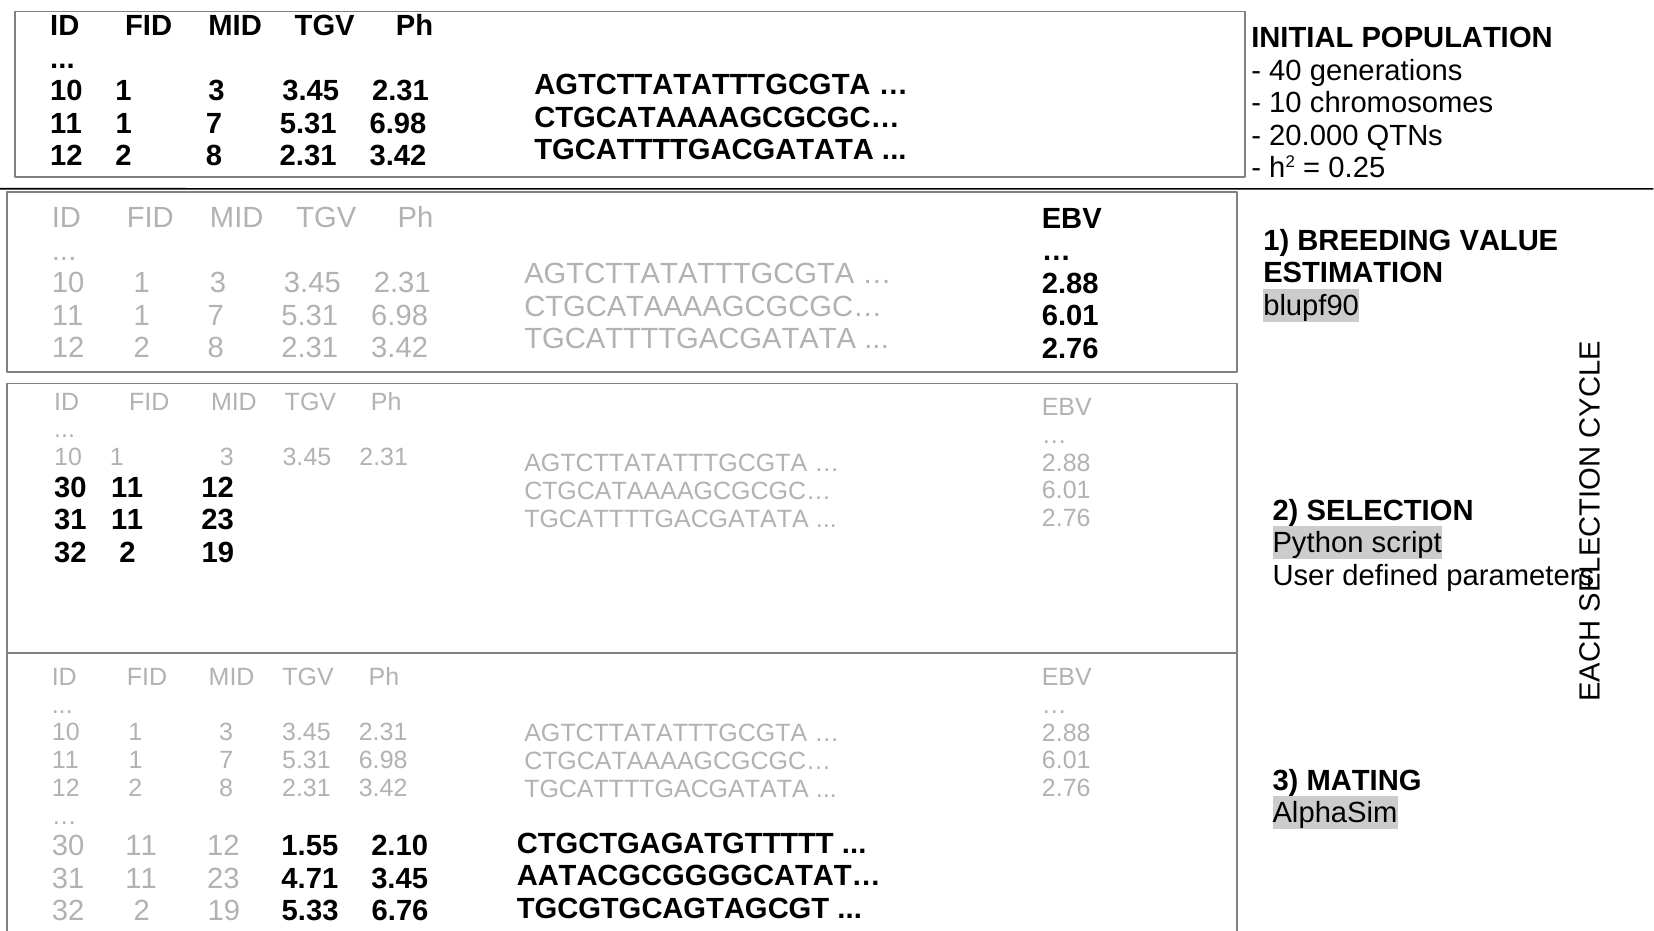

ID	FID	 MID TGV Ph
...
10 1	 3 3.45 2.31
11 1 7 5.31 6.98
12 2 8 2.31 3.42
 INITIAL POPULATION
 - 40 generations
 - 10 chromosomes
 - 20.000 QTNs
 - h2 = 0.25
AGTCTTATATTTGCGTA …
CTGCATAAAAGCGCGC…
TGCATTTTGACGATATA ...
ID	FID	 MID TGV Ph
...
10 1	 3 3.45 2.31
11 1 7 5.31 6.98
12 2 8 2.31 3.42
EBV
…
2.88
6.01
2.76
1) BREEDING VALUE ESTIMATION
blupf90
AGTCTTATATTTGCGTA …
CTGCATAAAAGCGCGC…
TGCATTTTGACGATATA ...
EACH SELECTION CYCLE
ID	FID	 MID TGV Ph
...
10 1	 3 3.45 2.31
30 11 12
31 11 23
32 2 19
EBV
…
2.88
6.01
2.76
AGTCTTATATTTGCGTA …
CTGCATAAAAGCGCGC…
TGCATTTTGACGATATA ...
2) SELECTION
Python script
User defined parameters
ID	FID	 MID TGV Ph
...
10 1 3 3.45 2.31
11 1 7 5.31 6.98
12 2 8 2.31 3.42
…
30 11 12 1.55 2.10
31 11 23 4.71 3.45
32 2 19 5.33 6.76
EBV
…
2.88
6.01
2.76
AGTCTTATATTTGCGTA …
CTGCATAAAAGCGCGC…
TGCATTTTGACGATATA ...
3) MATING
AlphaSim
CTGCTGAGATGTTTTT ...
AATACGCGGGGCATAT…
TGCGTGCAGTAGCGT ...